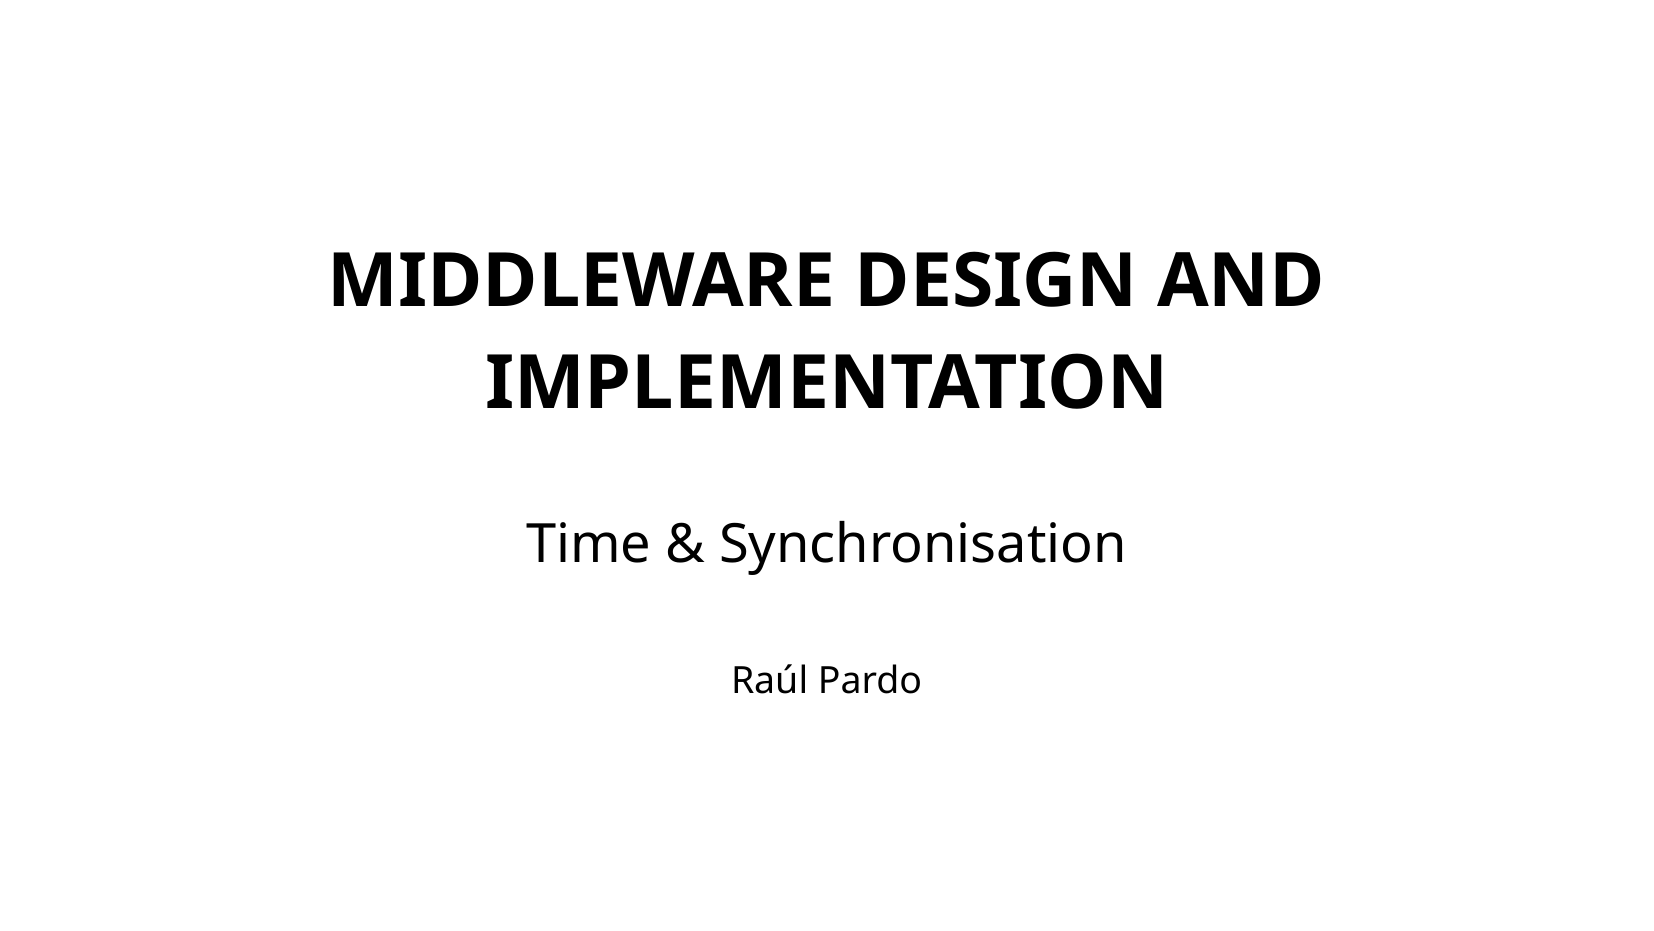

# MIDDLEWARE DESIGN AND IMPLEMENTATION
Time & Synchronisation
Raúl Pardo